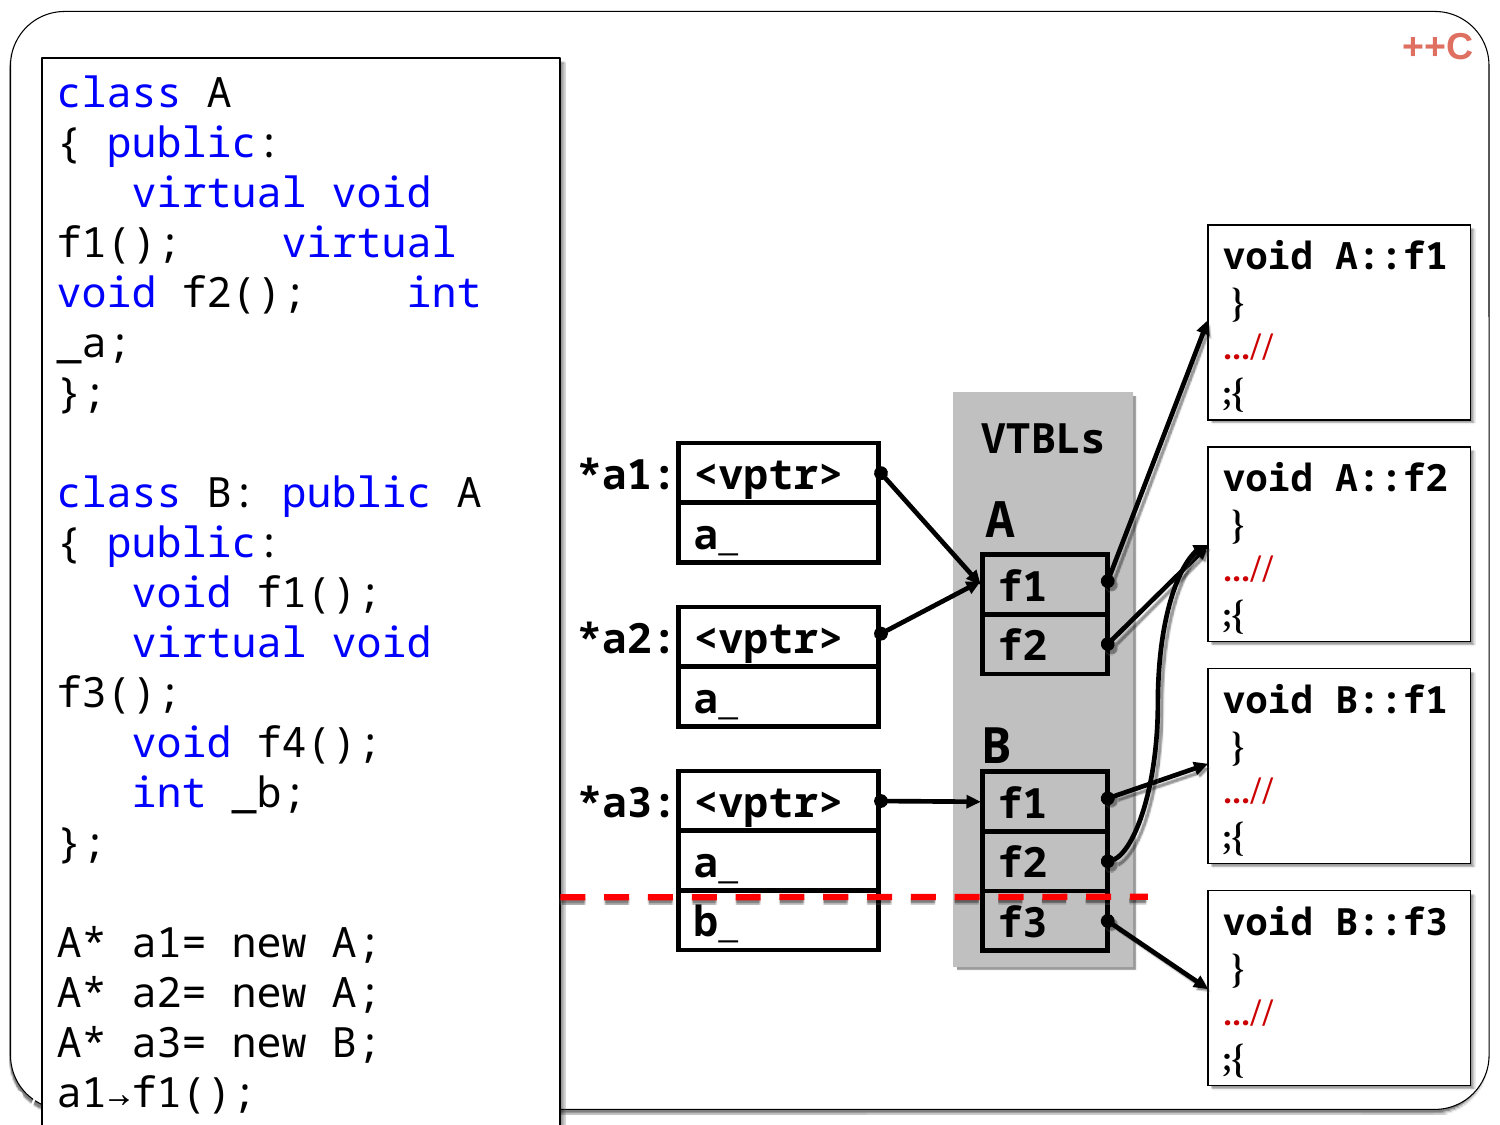

class A
{ public:
   virtual void f1();    virtual void f2();    int _a;
};
class B: public A
{ public:
 void f1();
 virtual void f3();
 void f4();
   int _b;
};
A* a1= new A;
A* a2= new A;
A* a3= new B;
a1→f1();
a3→f1(); // same code
void A::f1
{
 //...
};
VTBLs
*a1:
<vptr>
_a
void A::f2
{
 //...
};
A
f1
f2
*a2:
<vptr>
_a
void B::f1
{
 //...
};
B
*a3:
<vptr>
_a
_b
f1
f2
f3
void B::f3
{
 //...
};